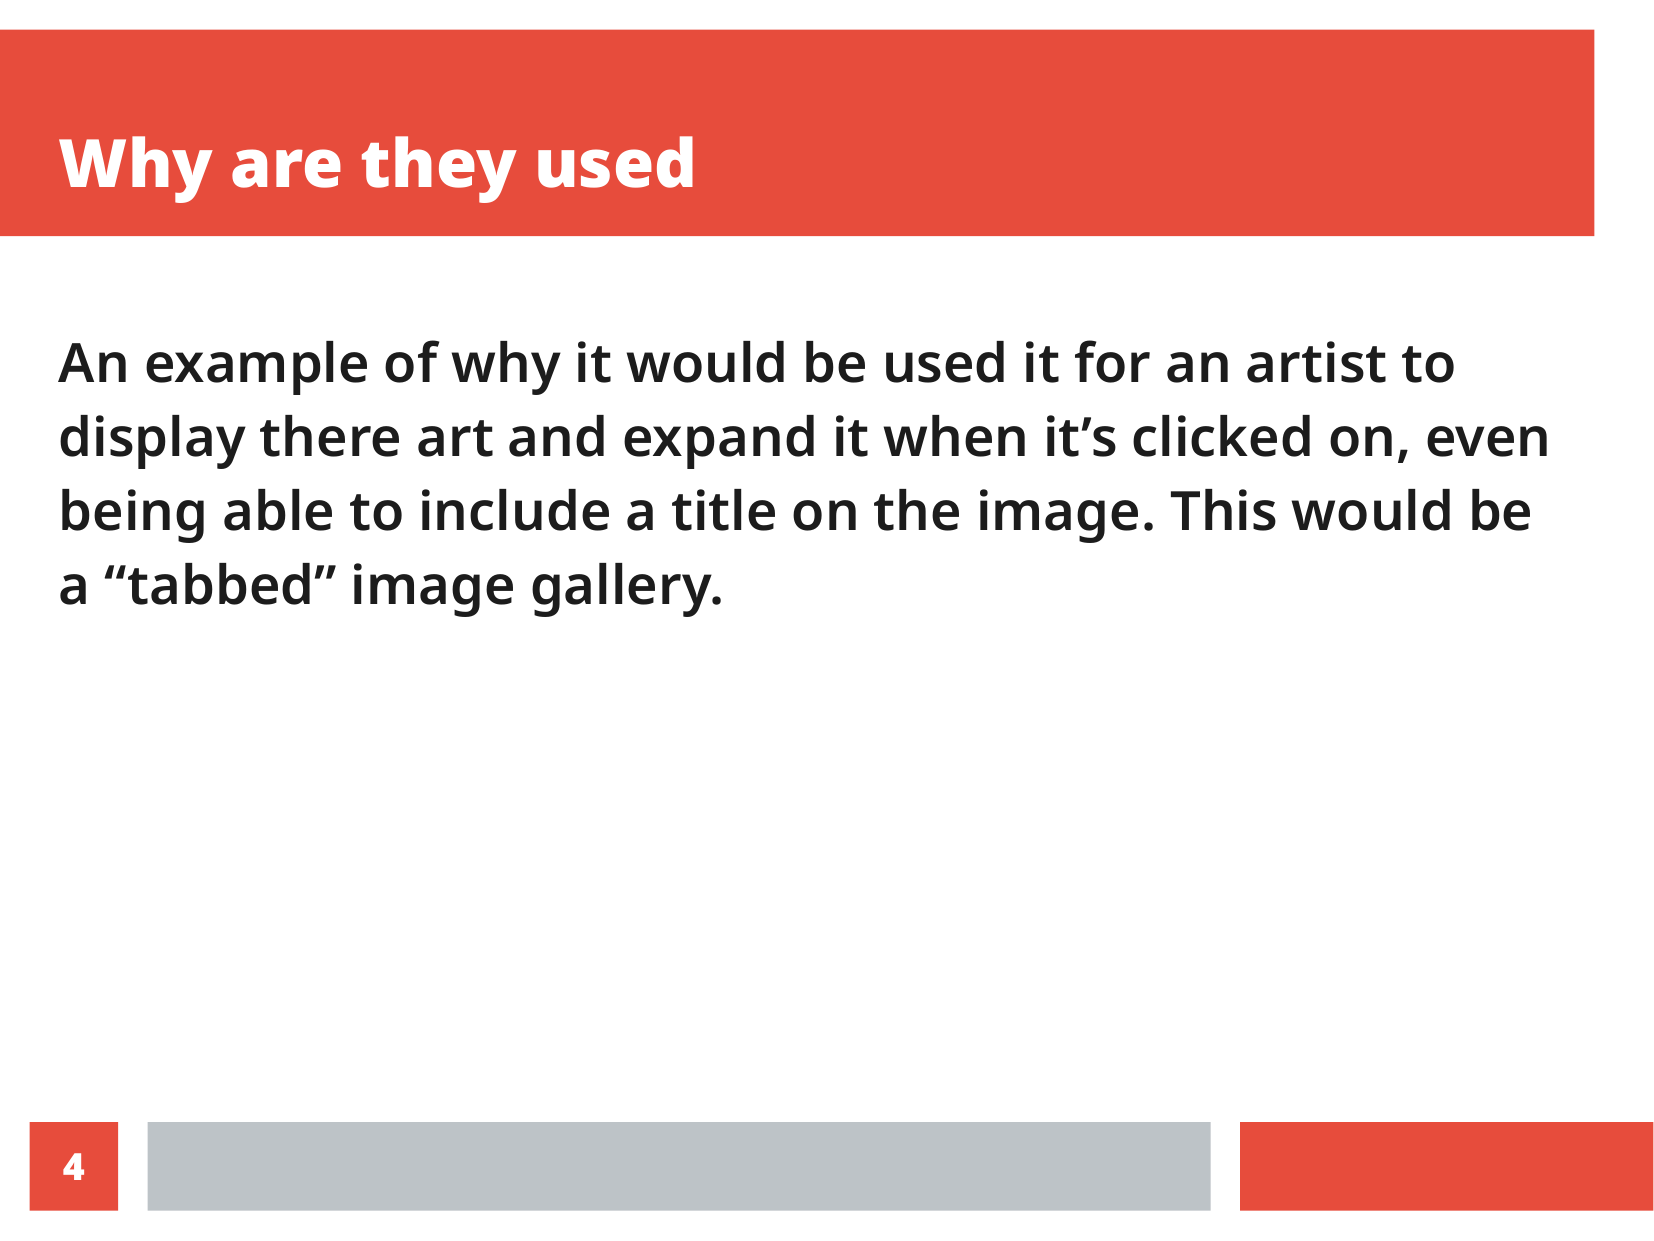

# Why are they used
An example of why it would be used it for an artist to display there art and expand it when it’s clicked on, even being able to include a title on the image. This would be a “tabbed” image gallery.
4